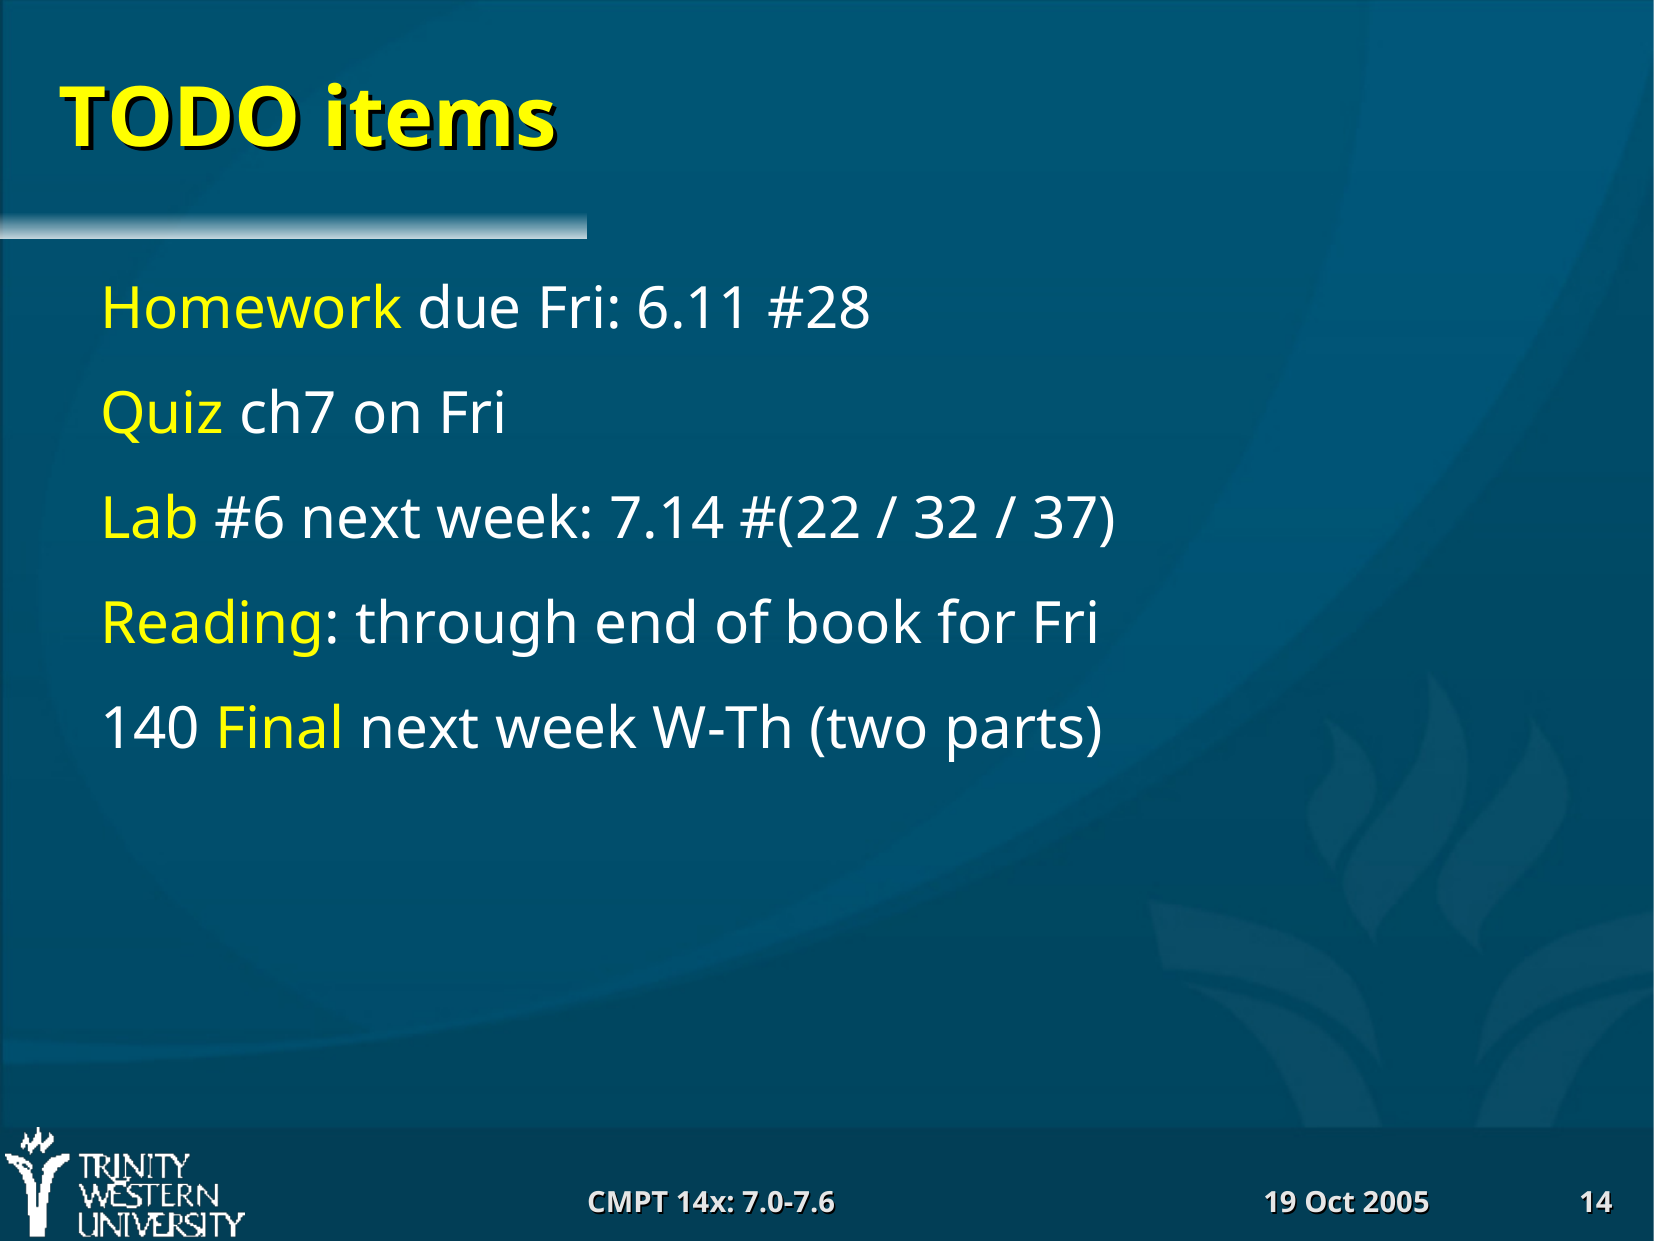

# TODO items
Homework due Fri: 6.11 #28
Quiz ch7 on Fri
Lab #6 next week: 7.14 #(22 / 32 / 37)
Reading: through end of book for Fri
140 Final next week W-Th (two parts)
CMPT 14x: 7.0-7.6
19 Oct 2005
14